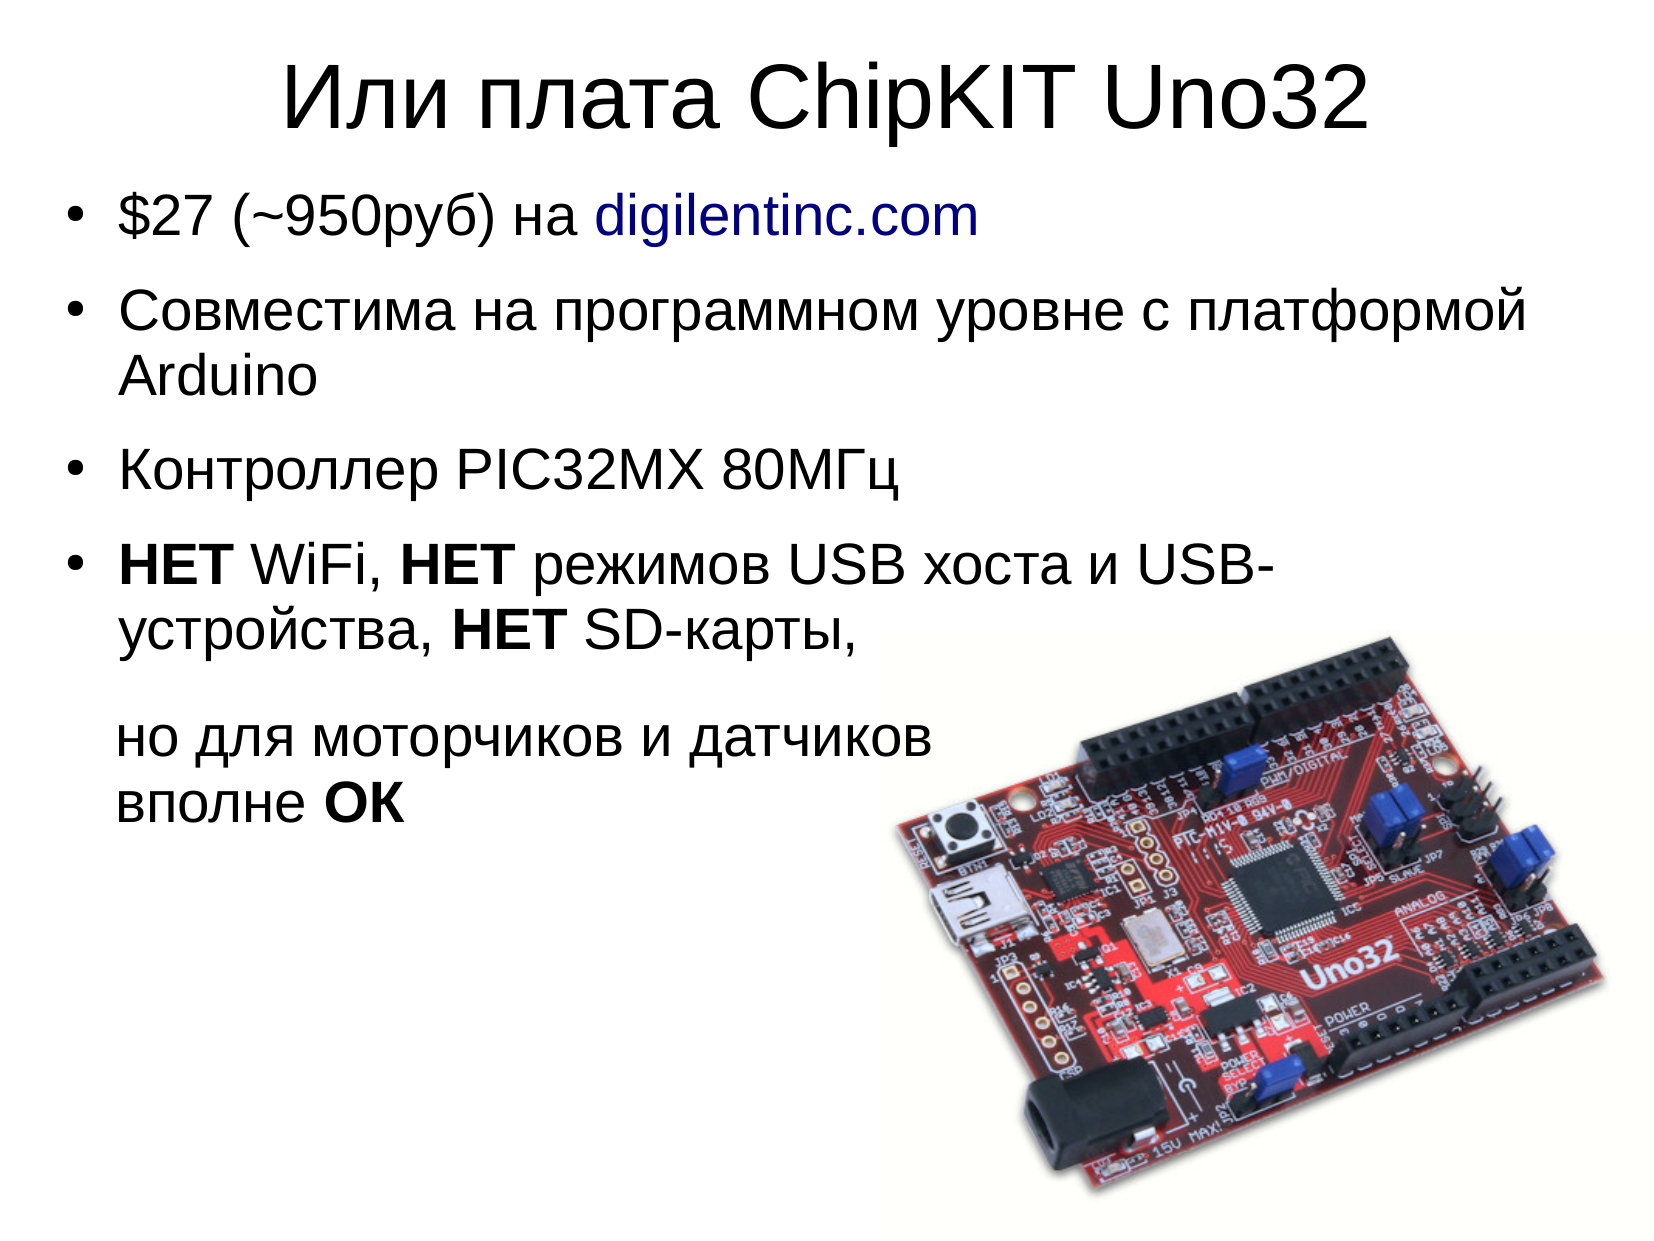

# Или плата ChipKIT Uno32
$27 (~950руб) на digilentinc.com
Совместима на программном уровне с платформой Arduino
Контроллер PIC32MX 80МГц
НЕТ WiFi, НЕТ режимов USB хоста и USB-устройства, НЕТ SD-карты,
но для моторчиков и датчиков
вполне ОК